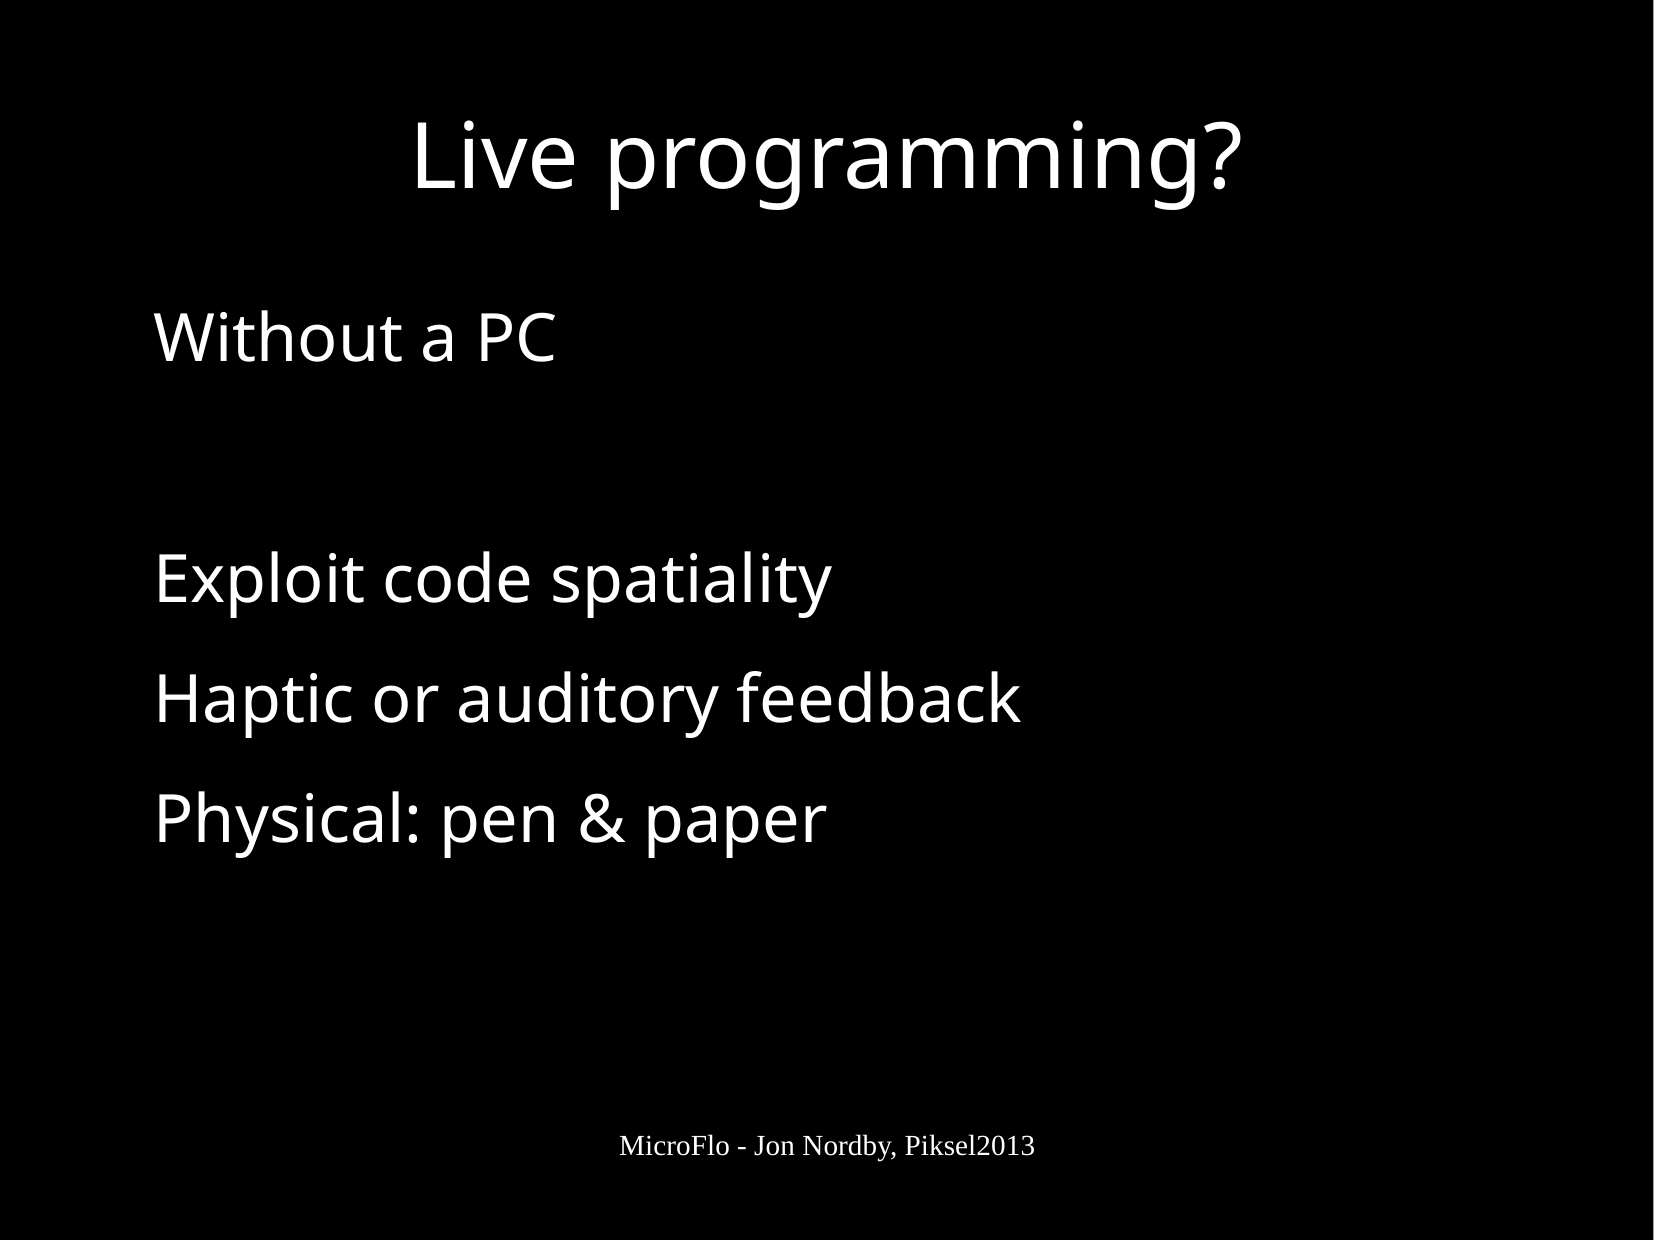

# Live programming?
Without a PC
Exploit code spatiality
Haptic or auditory feedback
Physical: pen & paper
MicroFlo - Jon Nordby, Piksel2013